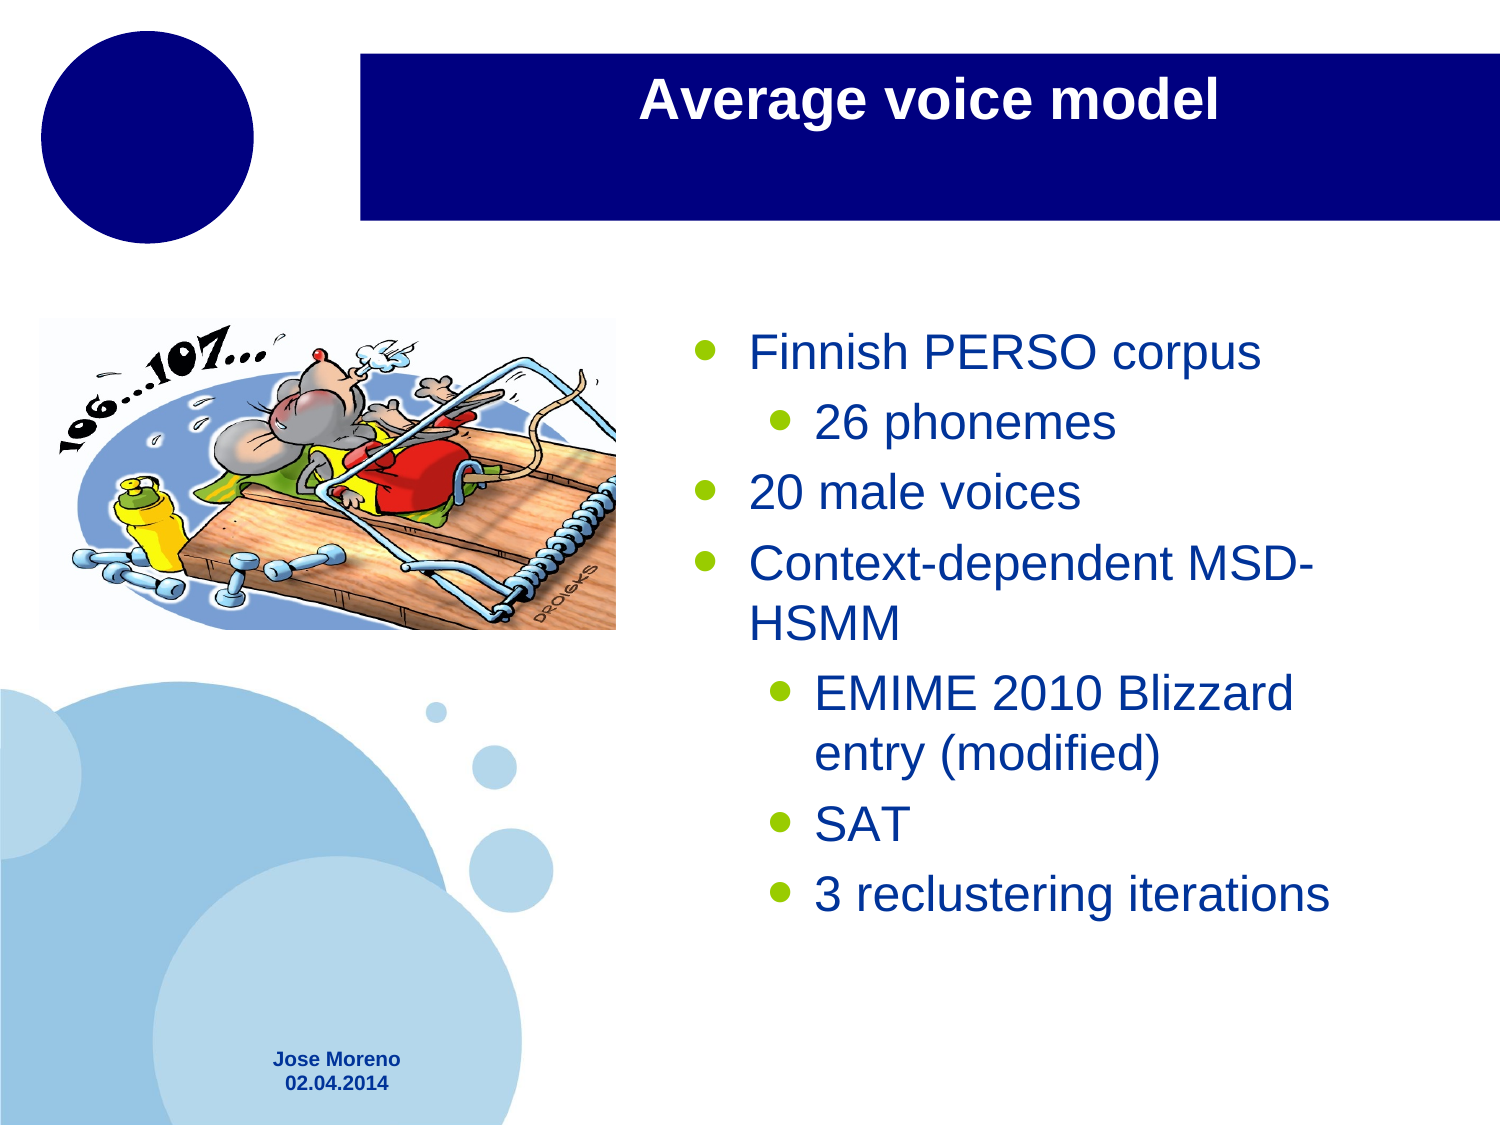

# Average voice model
Finnish PERSO corpus
26 phonemes
20 male voices
Context-dependent MSD-HSMM
EMIME 2010 Blizzard entry (modified)
SAT
3 reclustering iterations